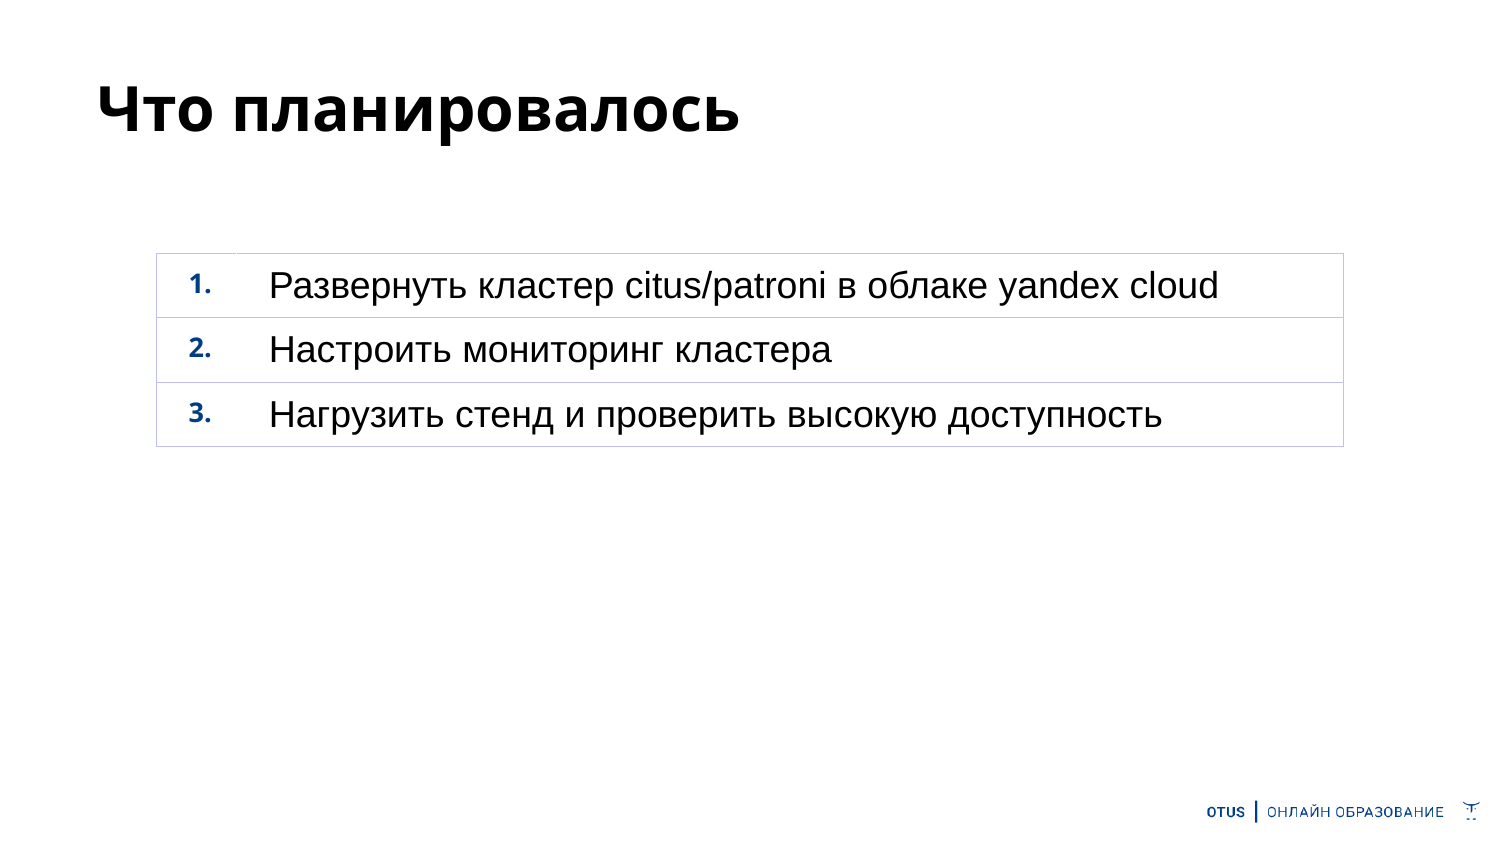

# Что планировалось
| 1. | Развернуть кластер citus/patroni в облаке yandex cloud |
| --- | --- |
| 2. | Настроить мониторинг кластера |
| 3. | Нагрузить стенд и проверить высокую доступность |